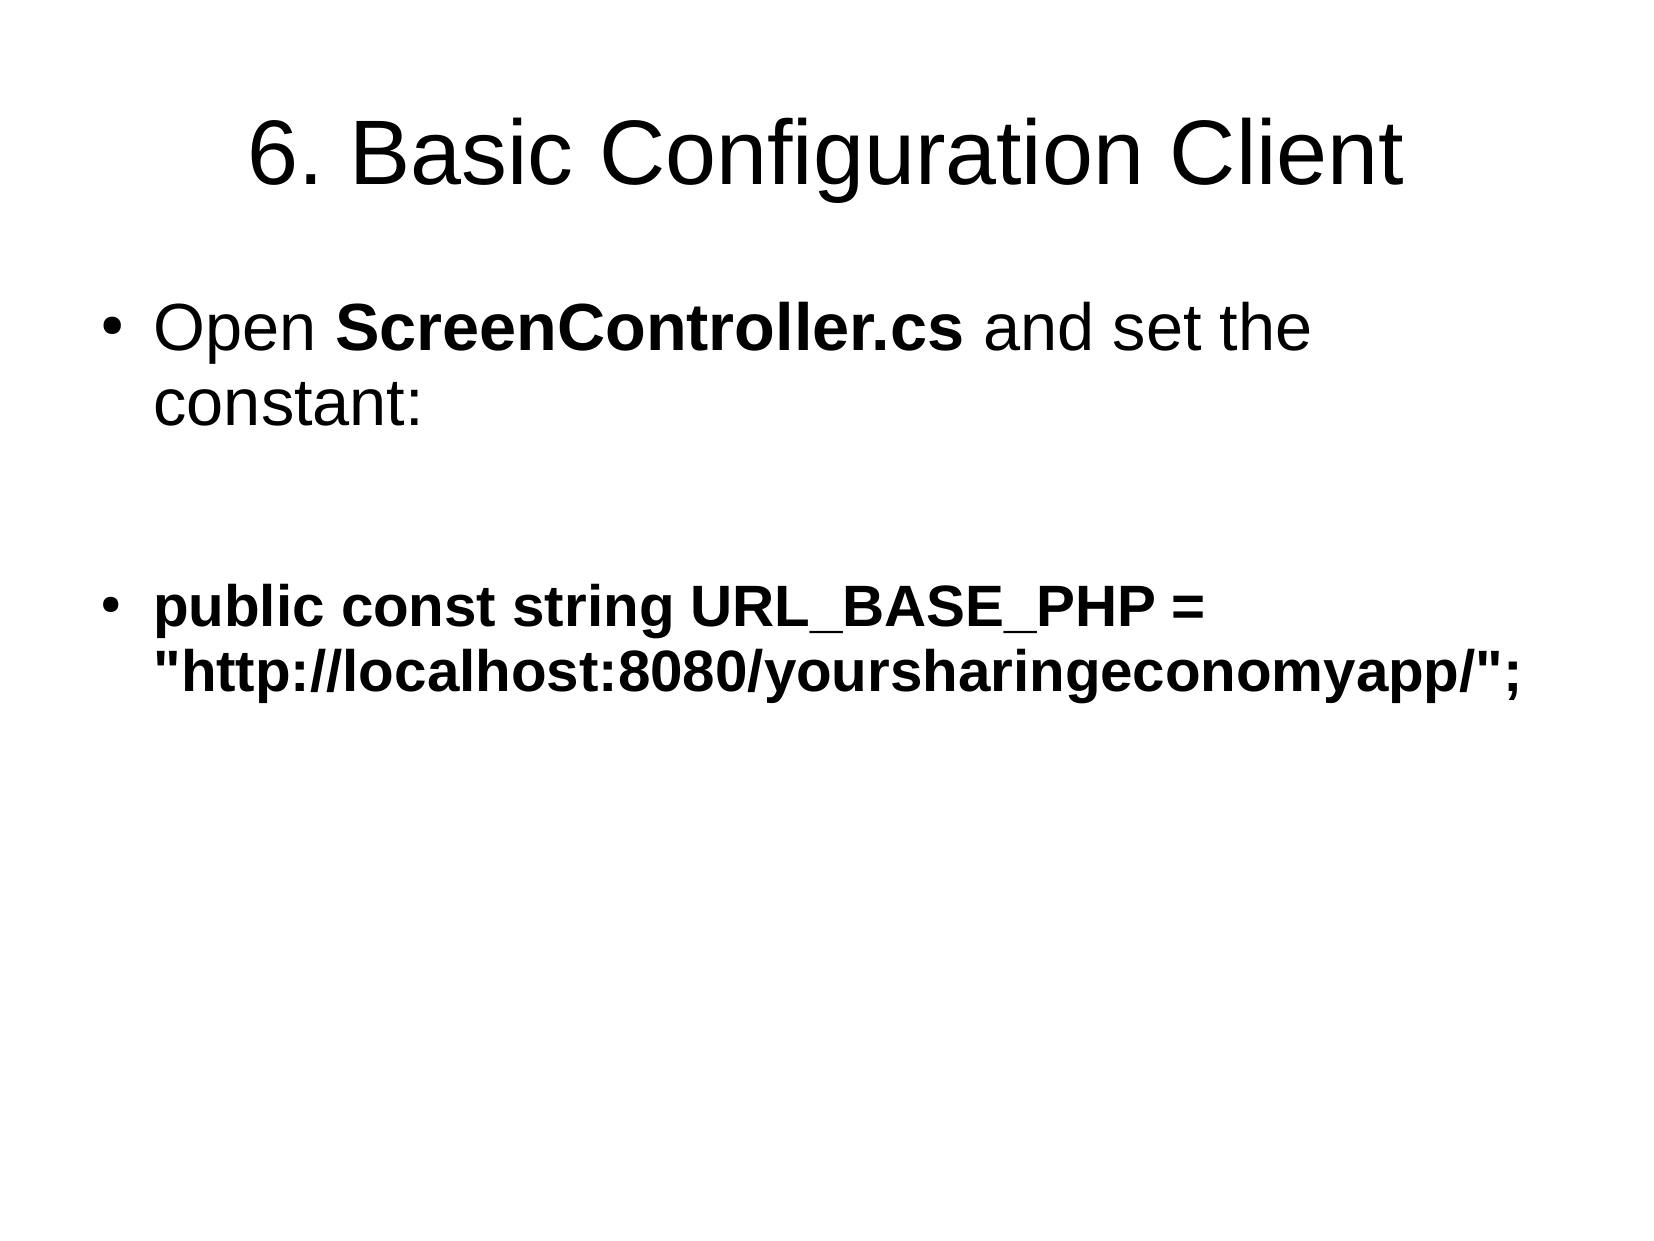

# 6. Basic Configuration Client
Open ScreenController.cs and set the constant:
public const string URL_BASE_PHP = "http://localhost:8080/yoursharingeconomyapp/";